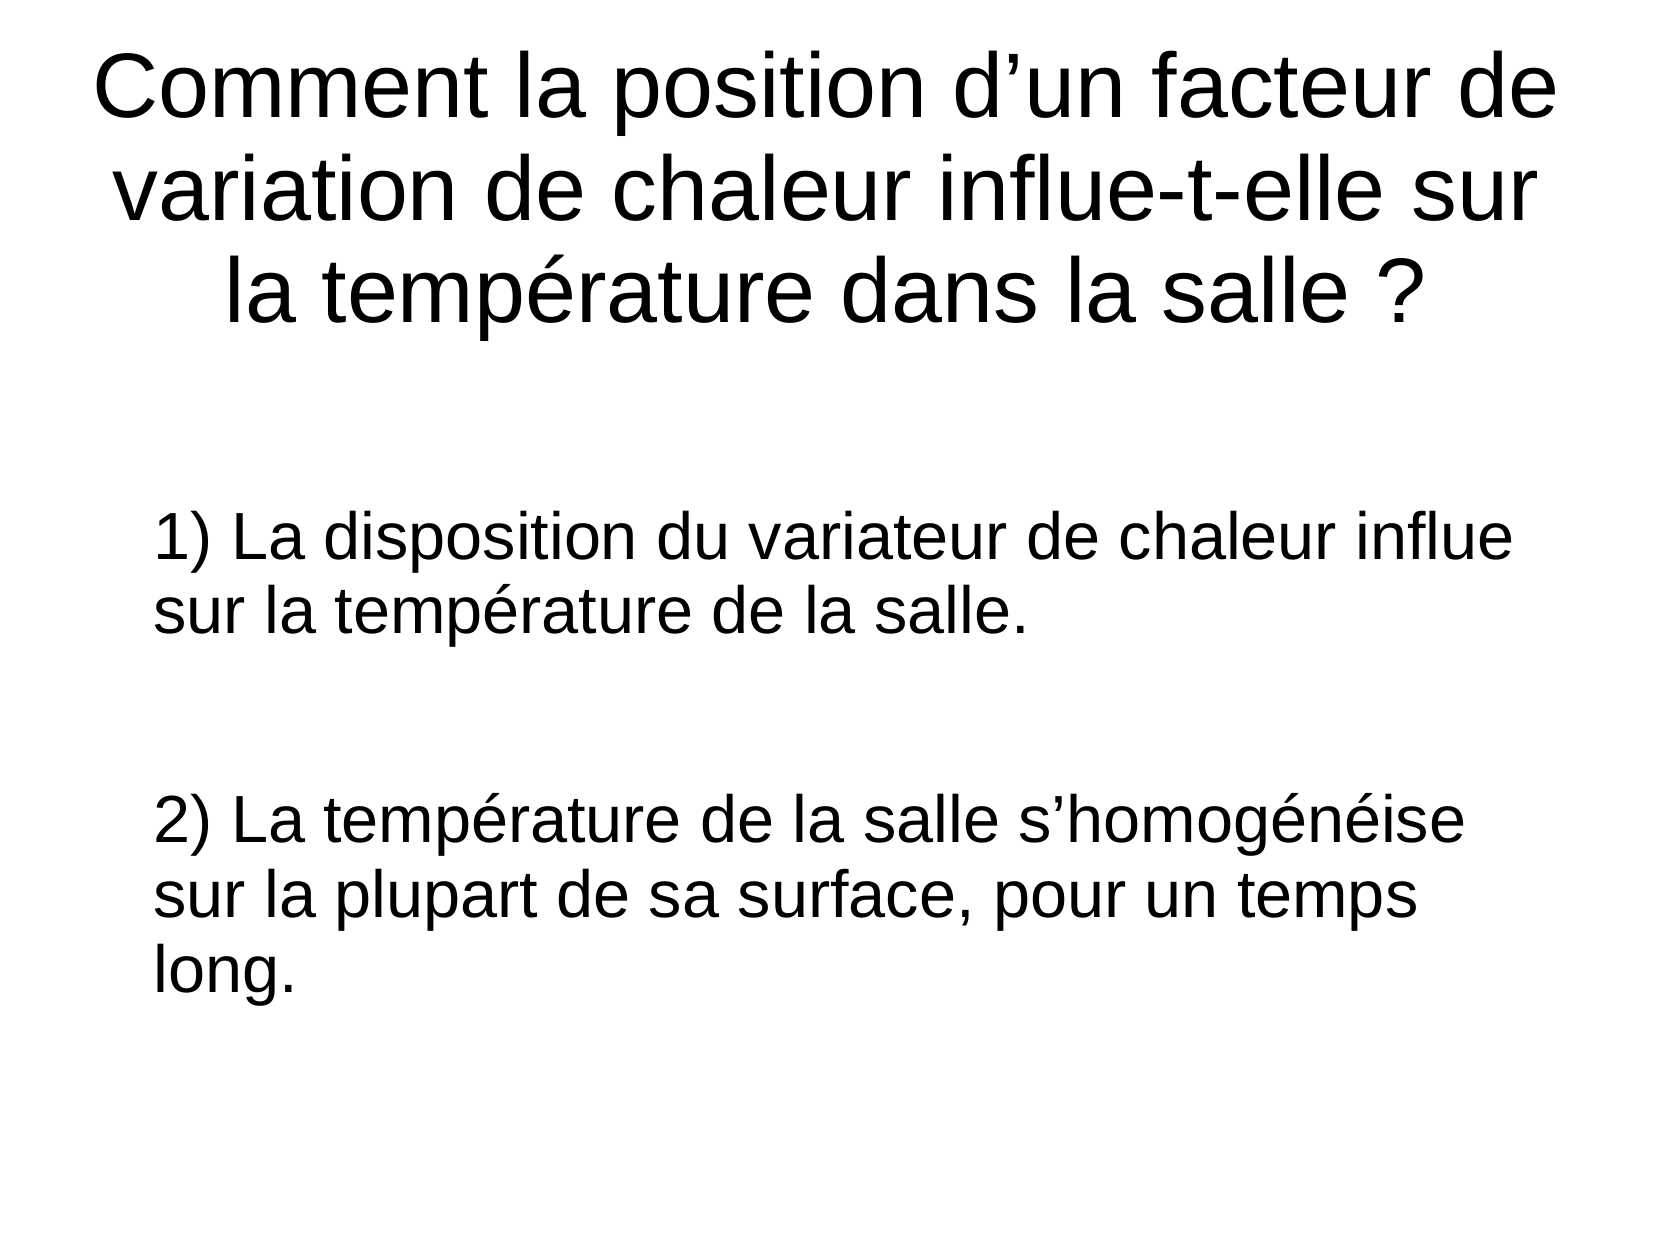

# Comment la position d’un facteur de variation de chaleur influe-t-elle sur la température dans la salle ?
1) La disposition du variateur de chaleur influe sur la température de la salle.
2) La température de la salle s’homogénéise sur la plupart de sa surface, pour un temps long.